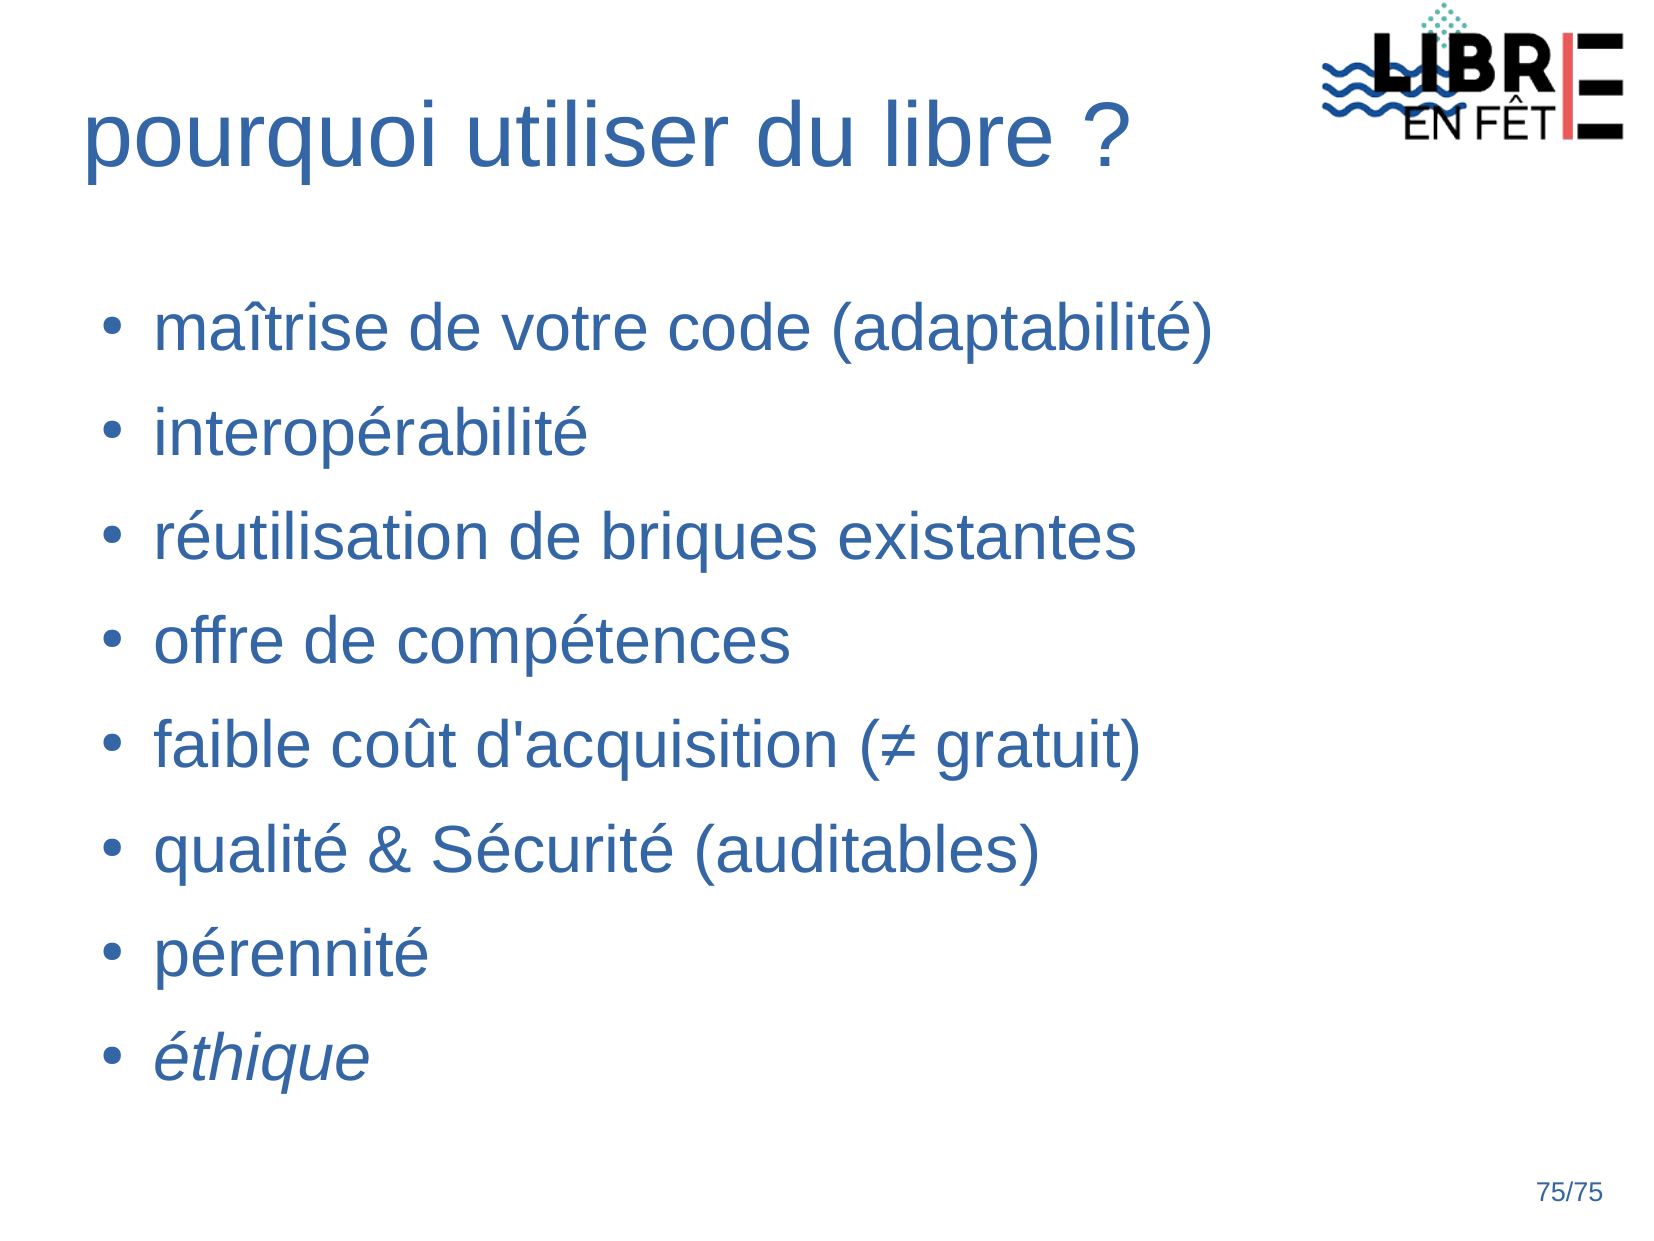

# pourquoi utiliser du libre ?
maîtrise de votre code (adaptabilité)
interopérabilité
réutilisation de briques existantes
offre de compétences
faible coût d'acquisition (≠ gratuit)
qualité & Sécurité (auditables)
pérennité
éthique